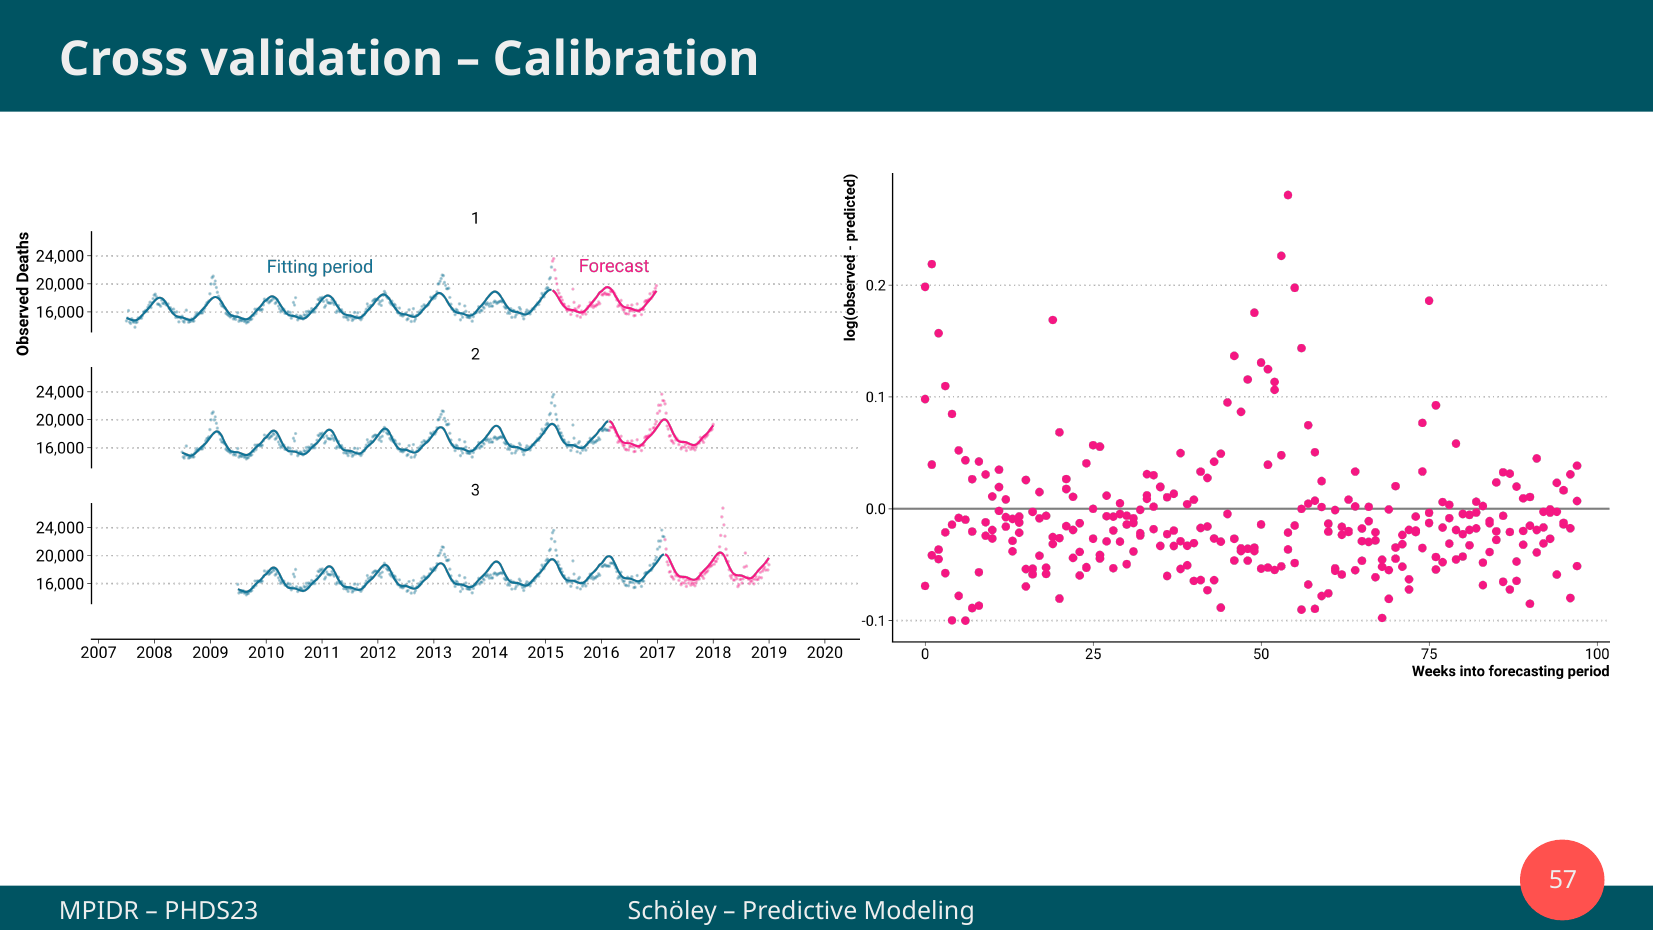

# Cross validation – Calibration
57
MPIDR – PHDS23
Schöley – Predictive Modeling